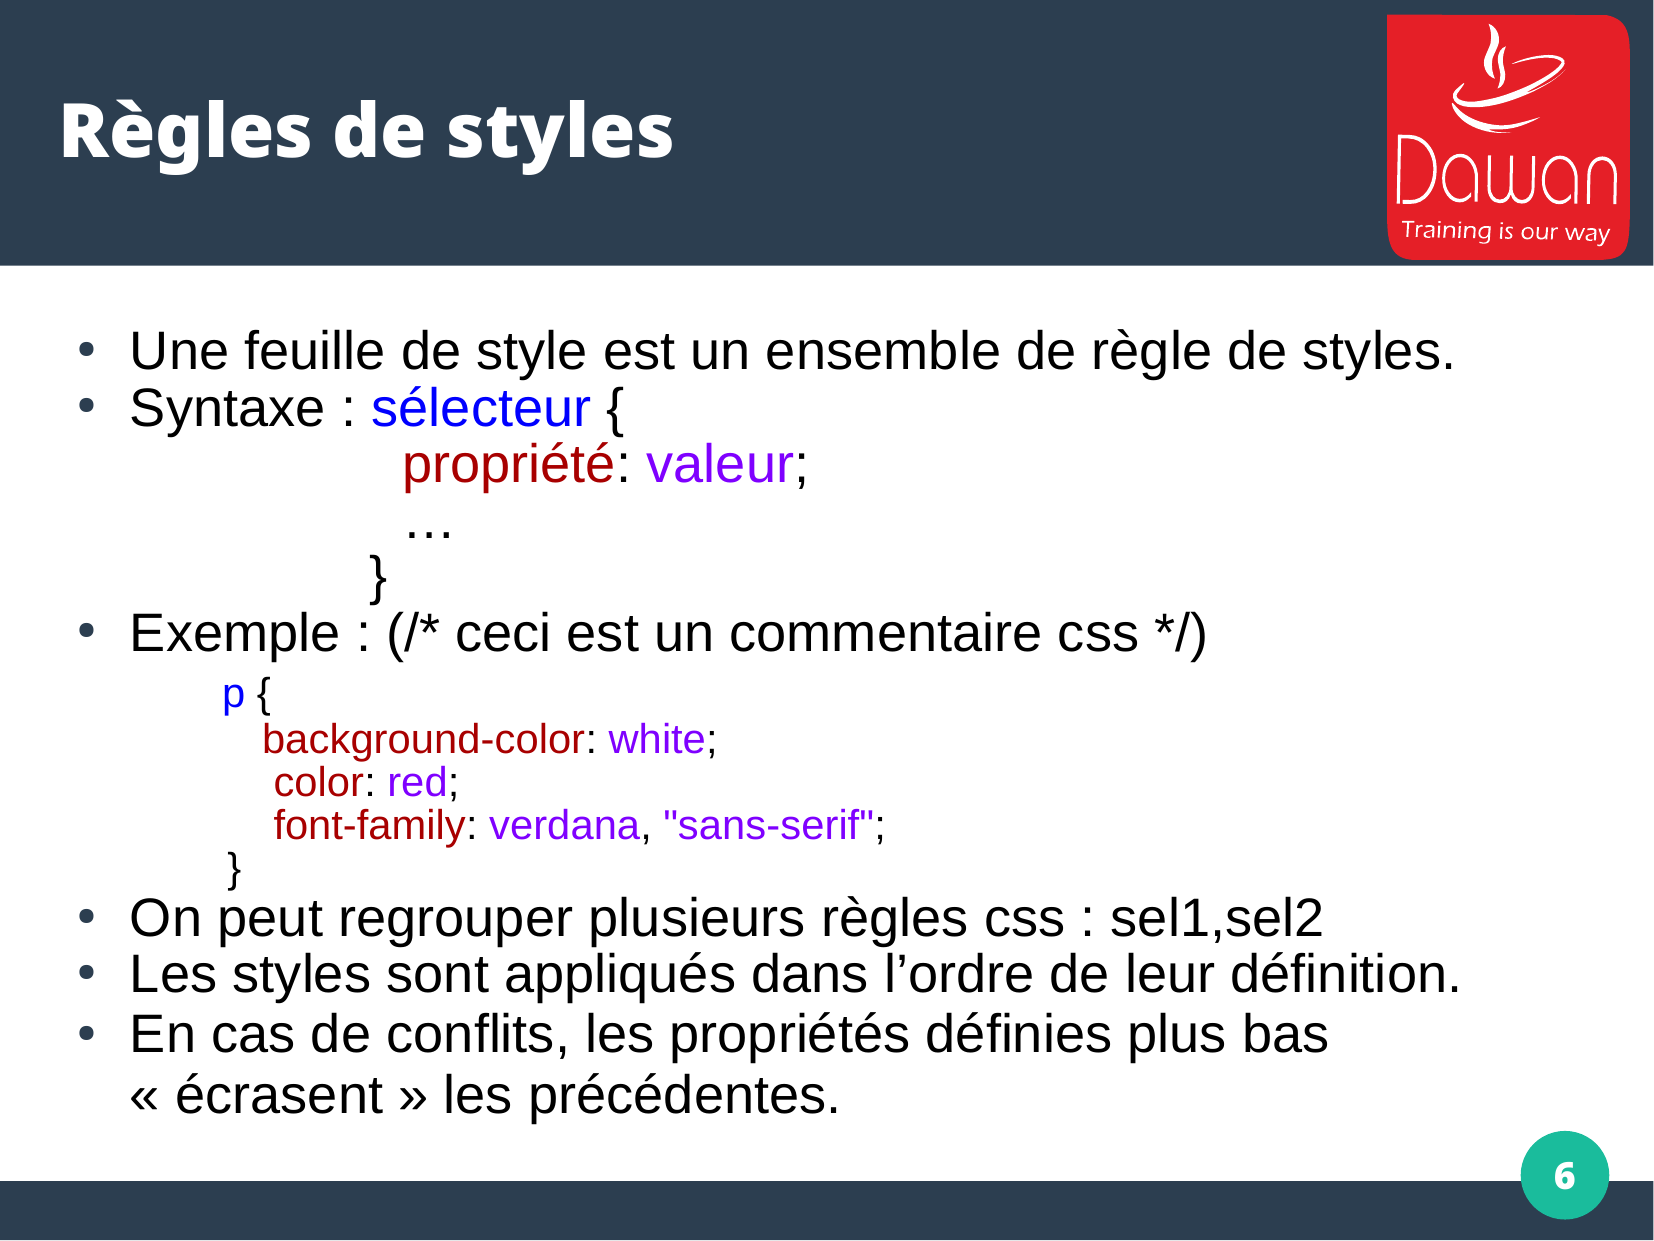

# Règles de styles
Une feuille de style est un ensemble de règle de styles.
Syntaxe : sélecteur {
	 propriété: valeur;
	 …
 }
Exemple : (/* ceci est un commentaire css */)
 p {
 background-color: white;
 color: red;
 font-family: verdana, "sans-serif";
 }
On peut regrouper plusieurs règles css : sel1,sel2
Les styles sont appliqués dans l’ordre de leur définition.
En cas de conflits, les propriétés définies plus bas « écrasent » les précédentes.
6